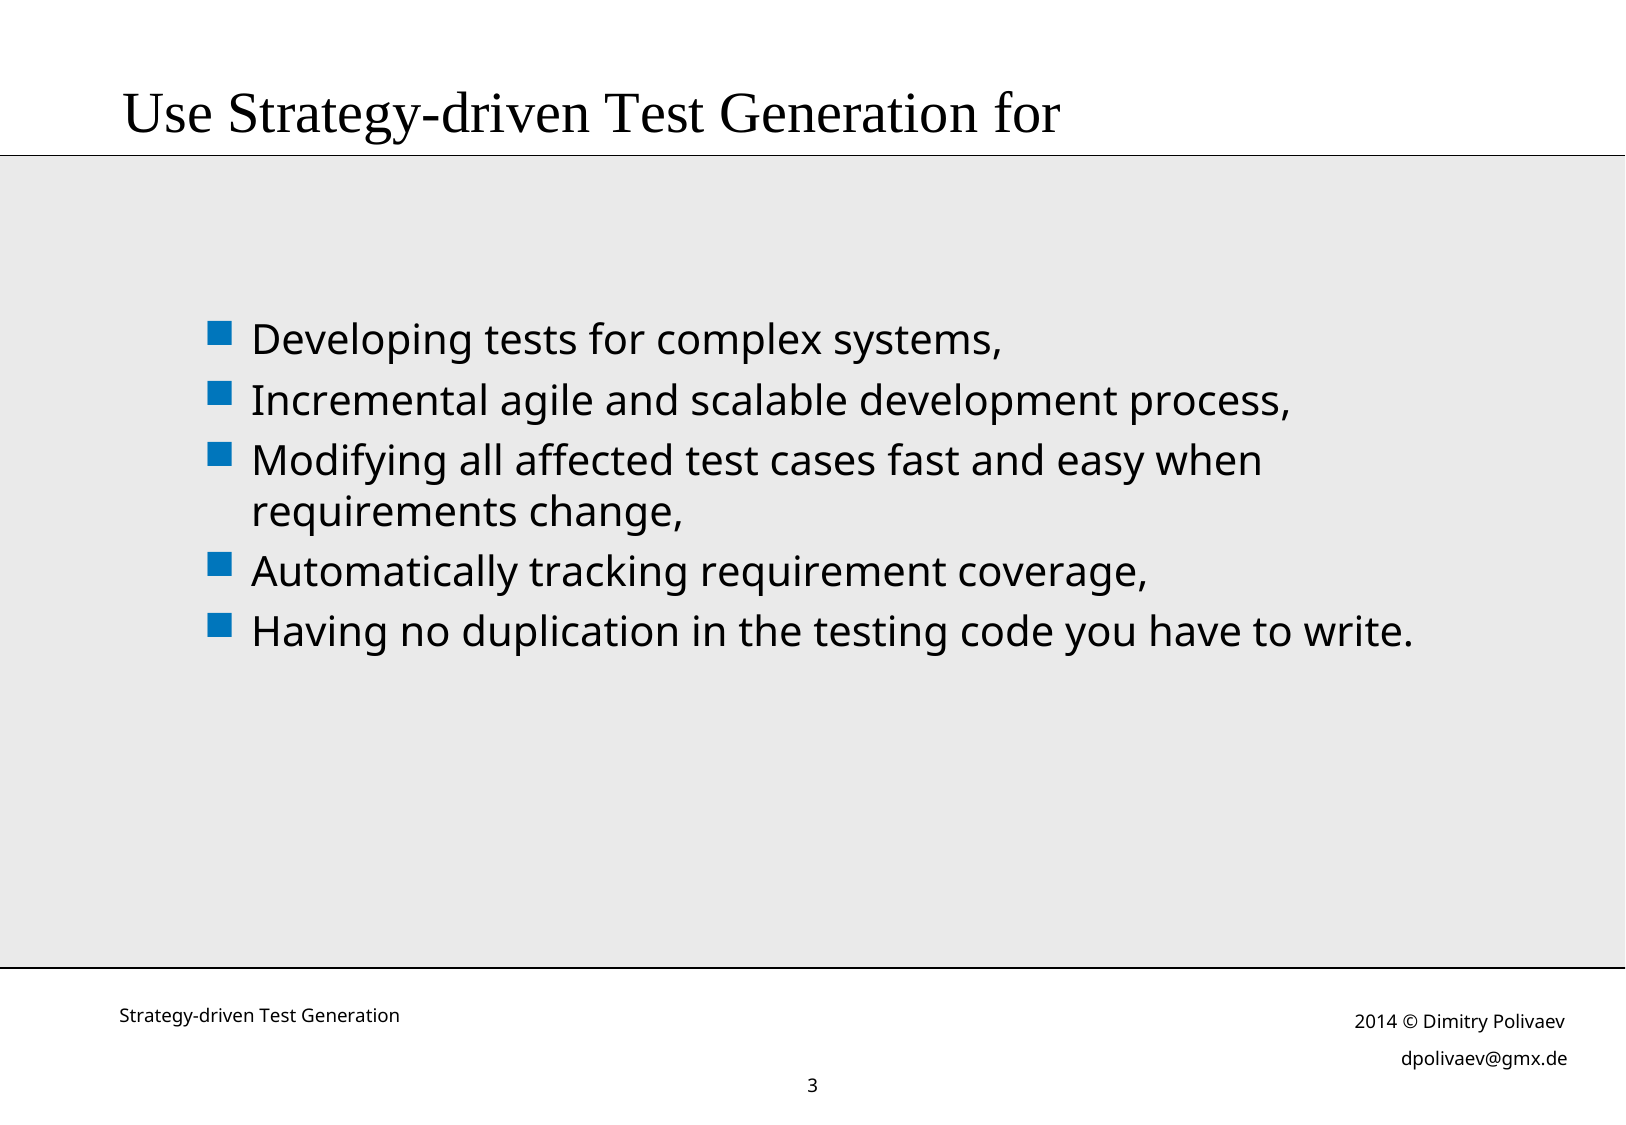

# Use Strategy-driven Test Generation for
Developing tests for complex systems,
Incremental agile and scalable development process,
Modifying all affected test cases fast and easy when requirements change,
Automatically tracking requirement coverage,
Having no duplication in the testing code you have to write.